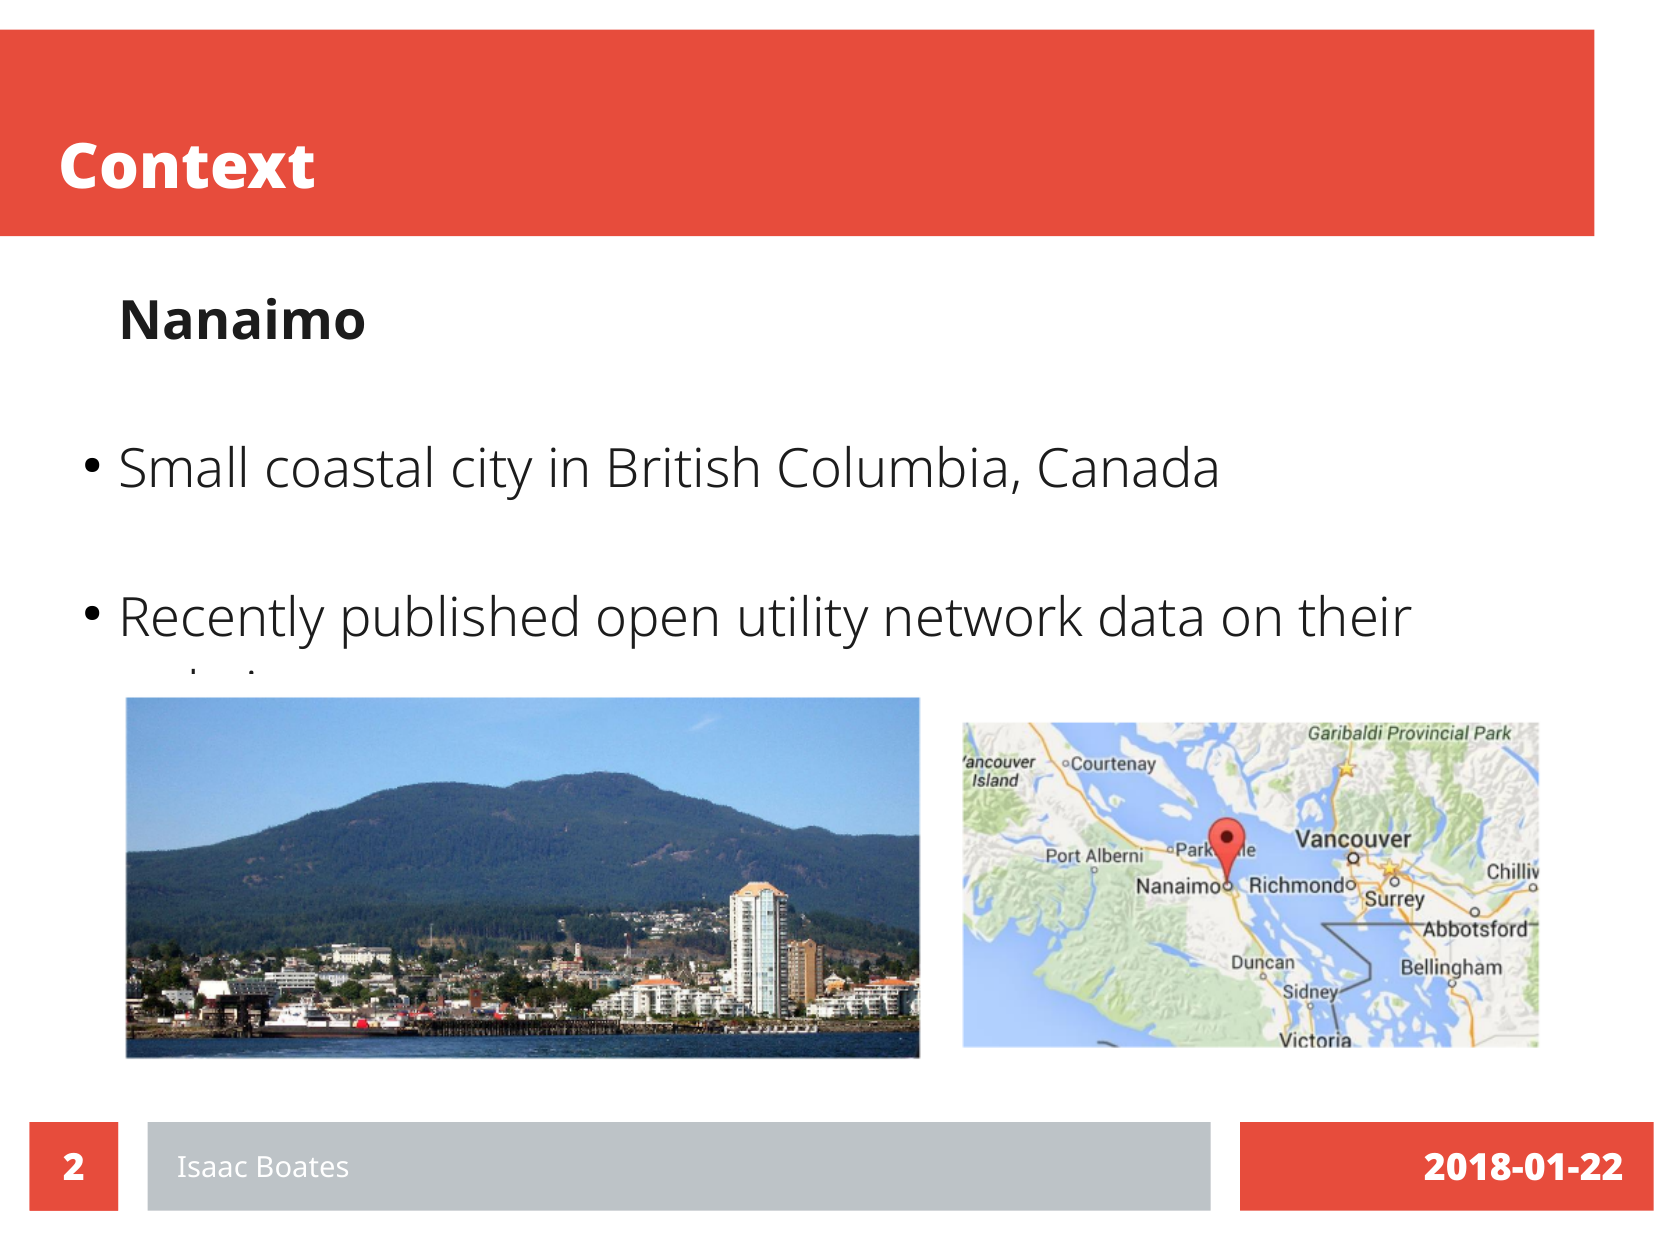

# Context
Nanaimo
Small coastal city in British Columbia, Canada
Recently published open utility network data on their website
2